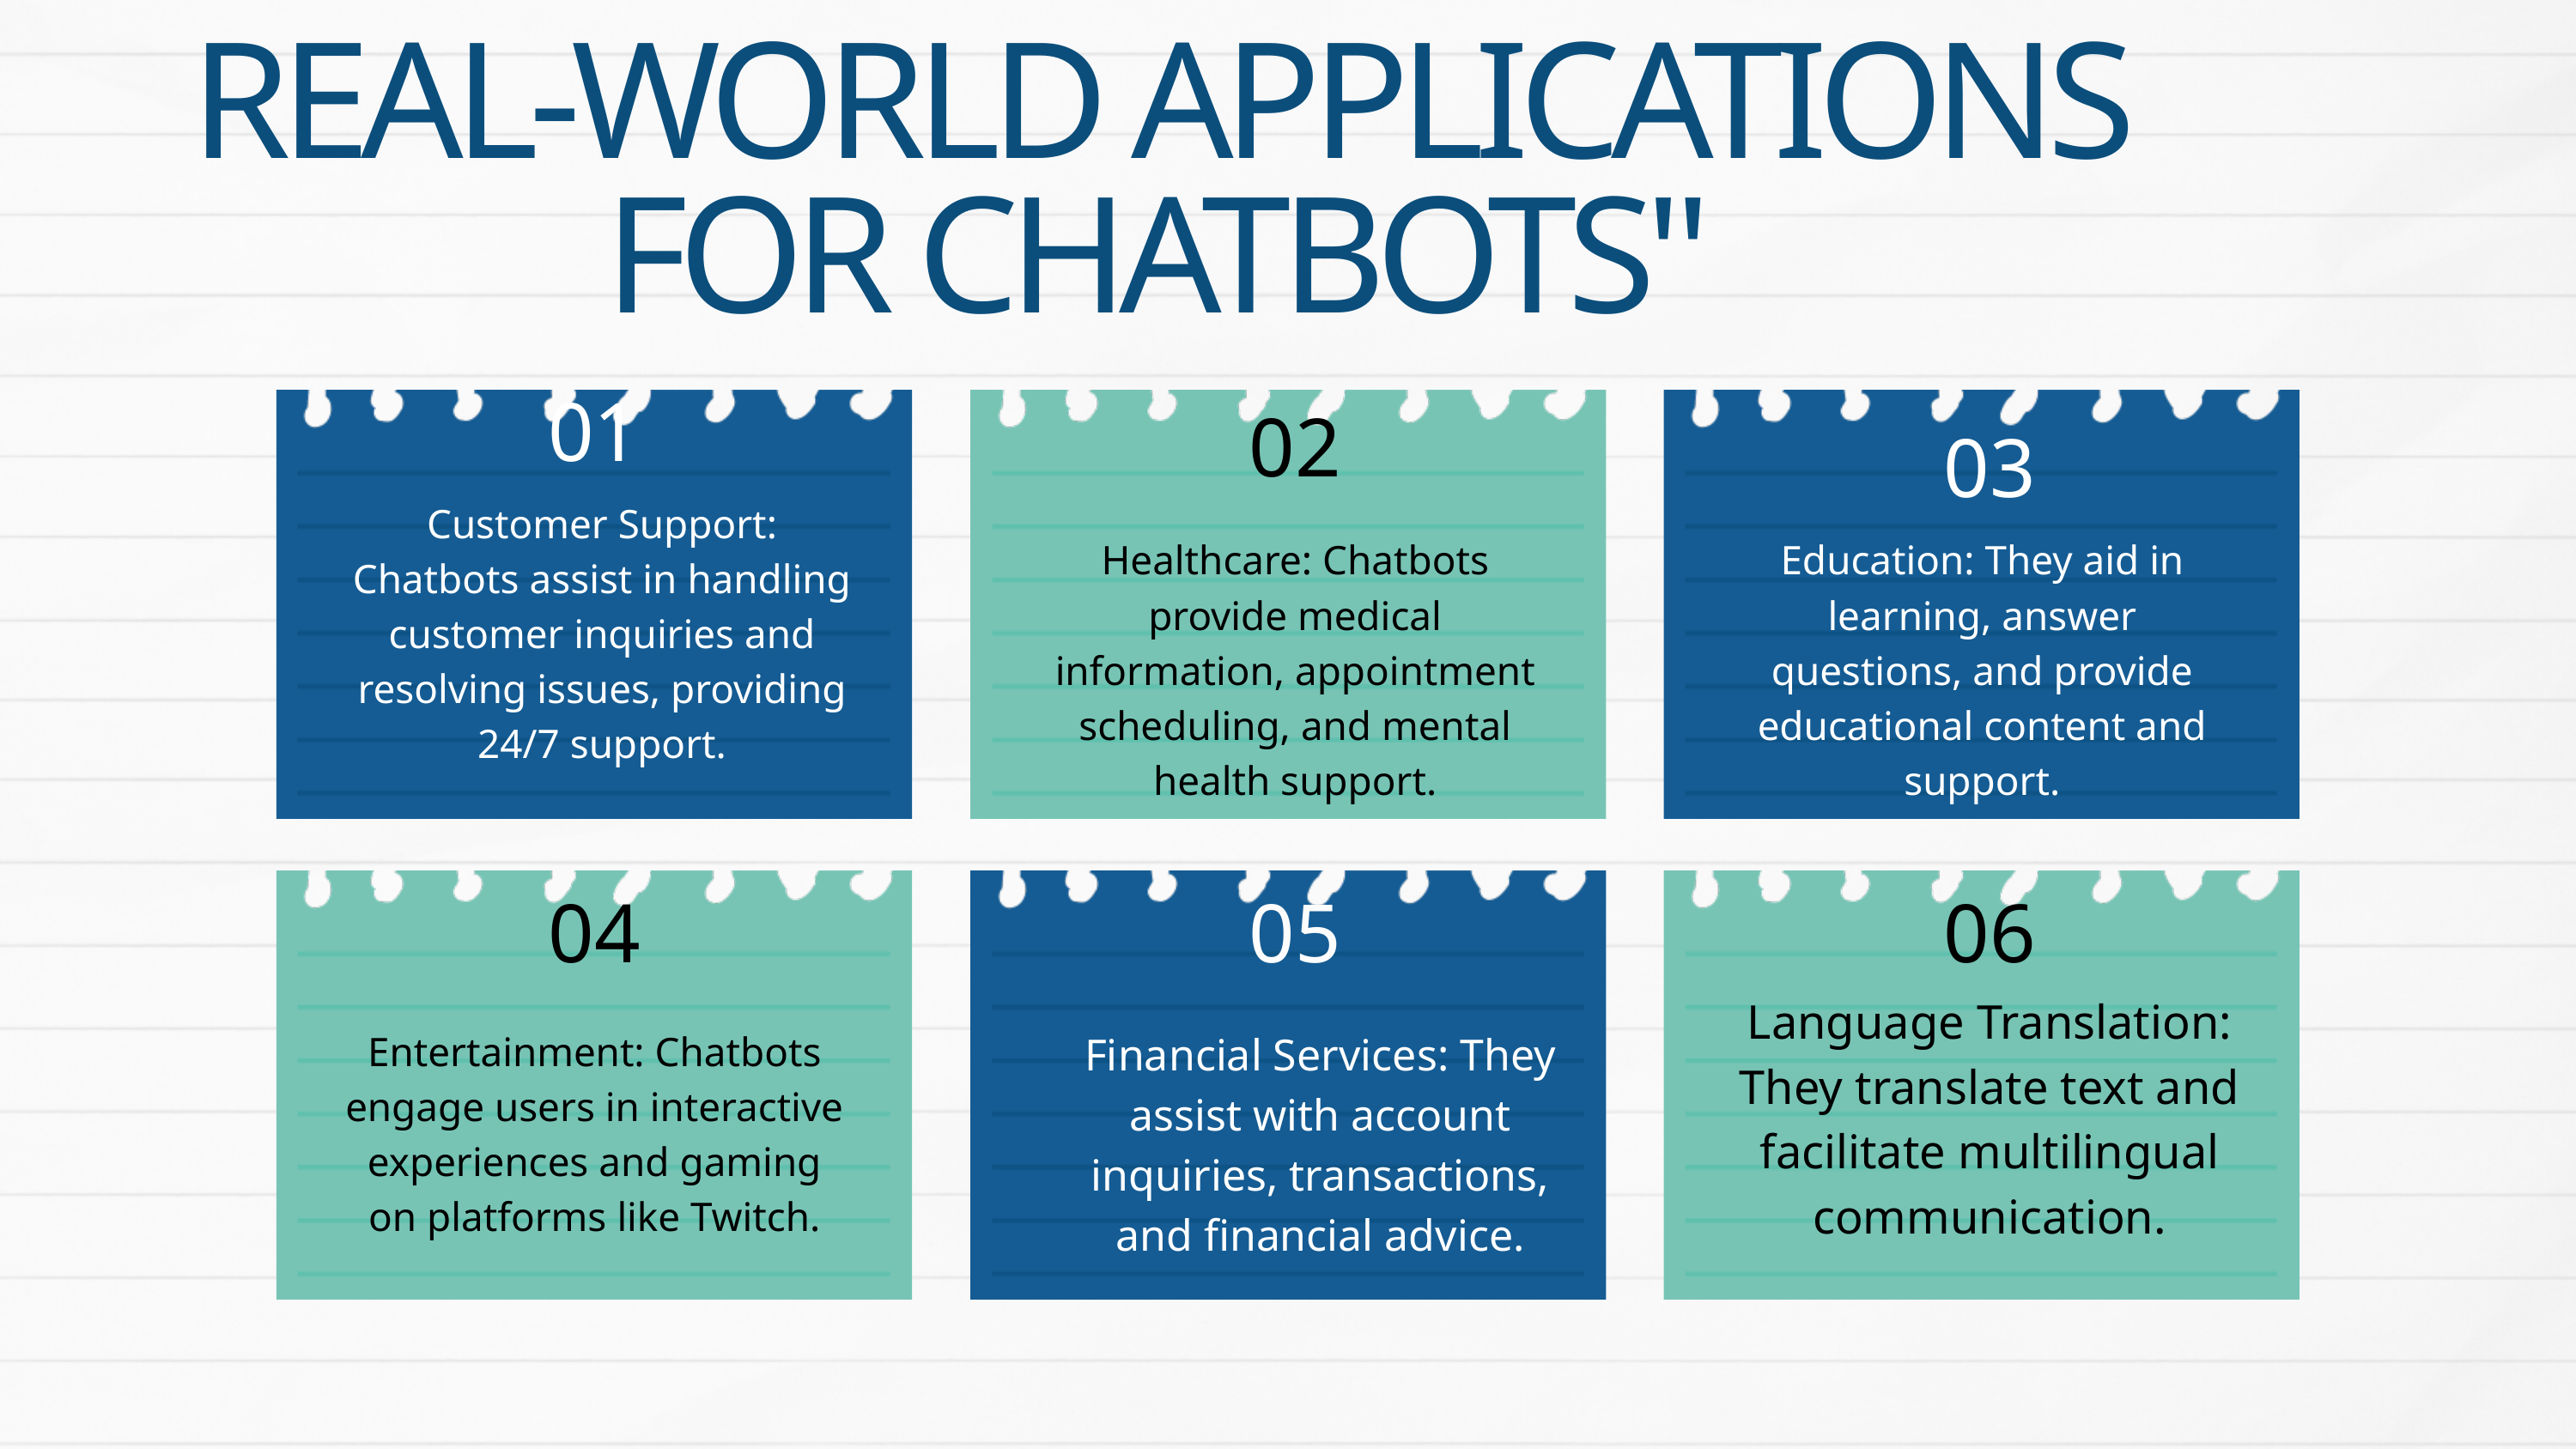

REAL-WORLD APPLICATIONS FOR CHATBOTS"
01
02
03
Customer Support: Chatbots assist in handling customer inquiries and resolving issues, providing 24/7 support.
Healthcare: Chatbots provide medical information, appointment scheduling, and mental health support.
Education: They aid in learning, answer questions, and provide educational content and support.
04
05
06
Language Translation: They translate text and facilitate multilingual communication.
Entertainment: Chatbots engage users in interactive experiences and gaming on platforms like Twitch.
Financial Services: They assist with account inquiries, transactions, and financial advice.